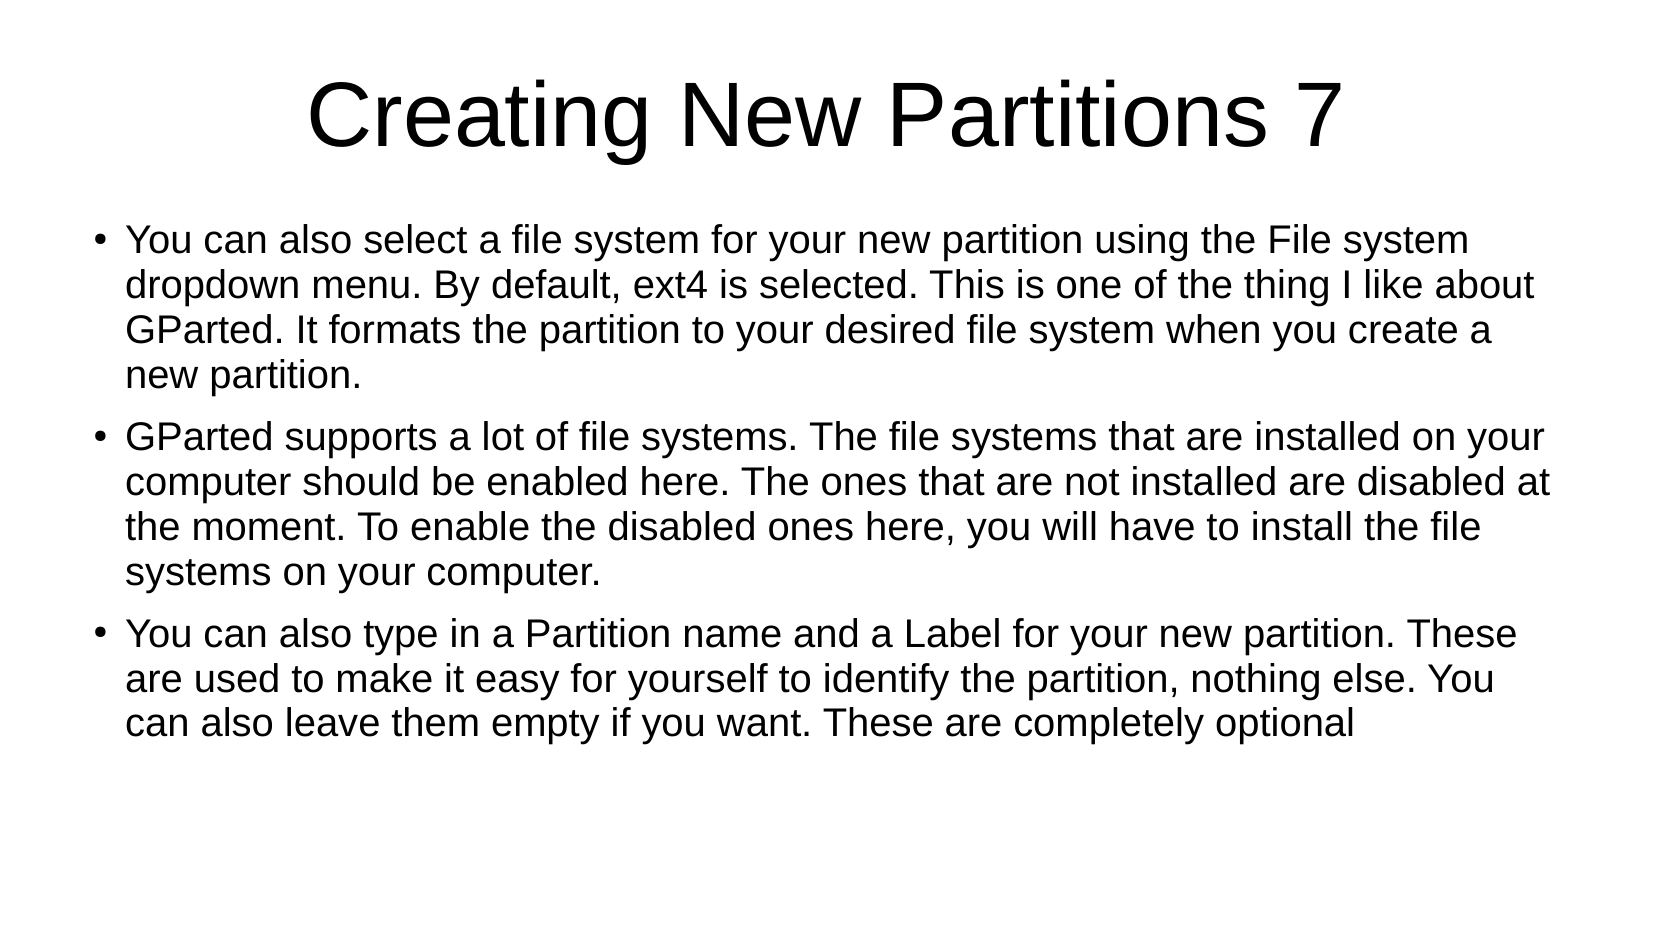

# Creating New Partitions 7
You can also select a file system for your new partition using the File system dropdown menu. By default, ext4 is selected. This is one of the thing I like about GParted. It formats the partition to your desired file system when you create a new partition.
GParted supports a lot of file systems. The file systems that are installed on your computer should be enabled here. The ones that are not installed are disabled at the moment. To enable the disabled ones here, you will have to install the file systems on your computer.
You can also type in a Partition name and a Label for your new partition. These are used to make it easy for yourself to identify the partition, nothing else. You can also leave them empty if you want. These are completely optional